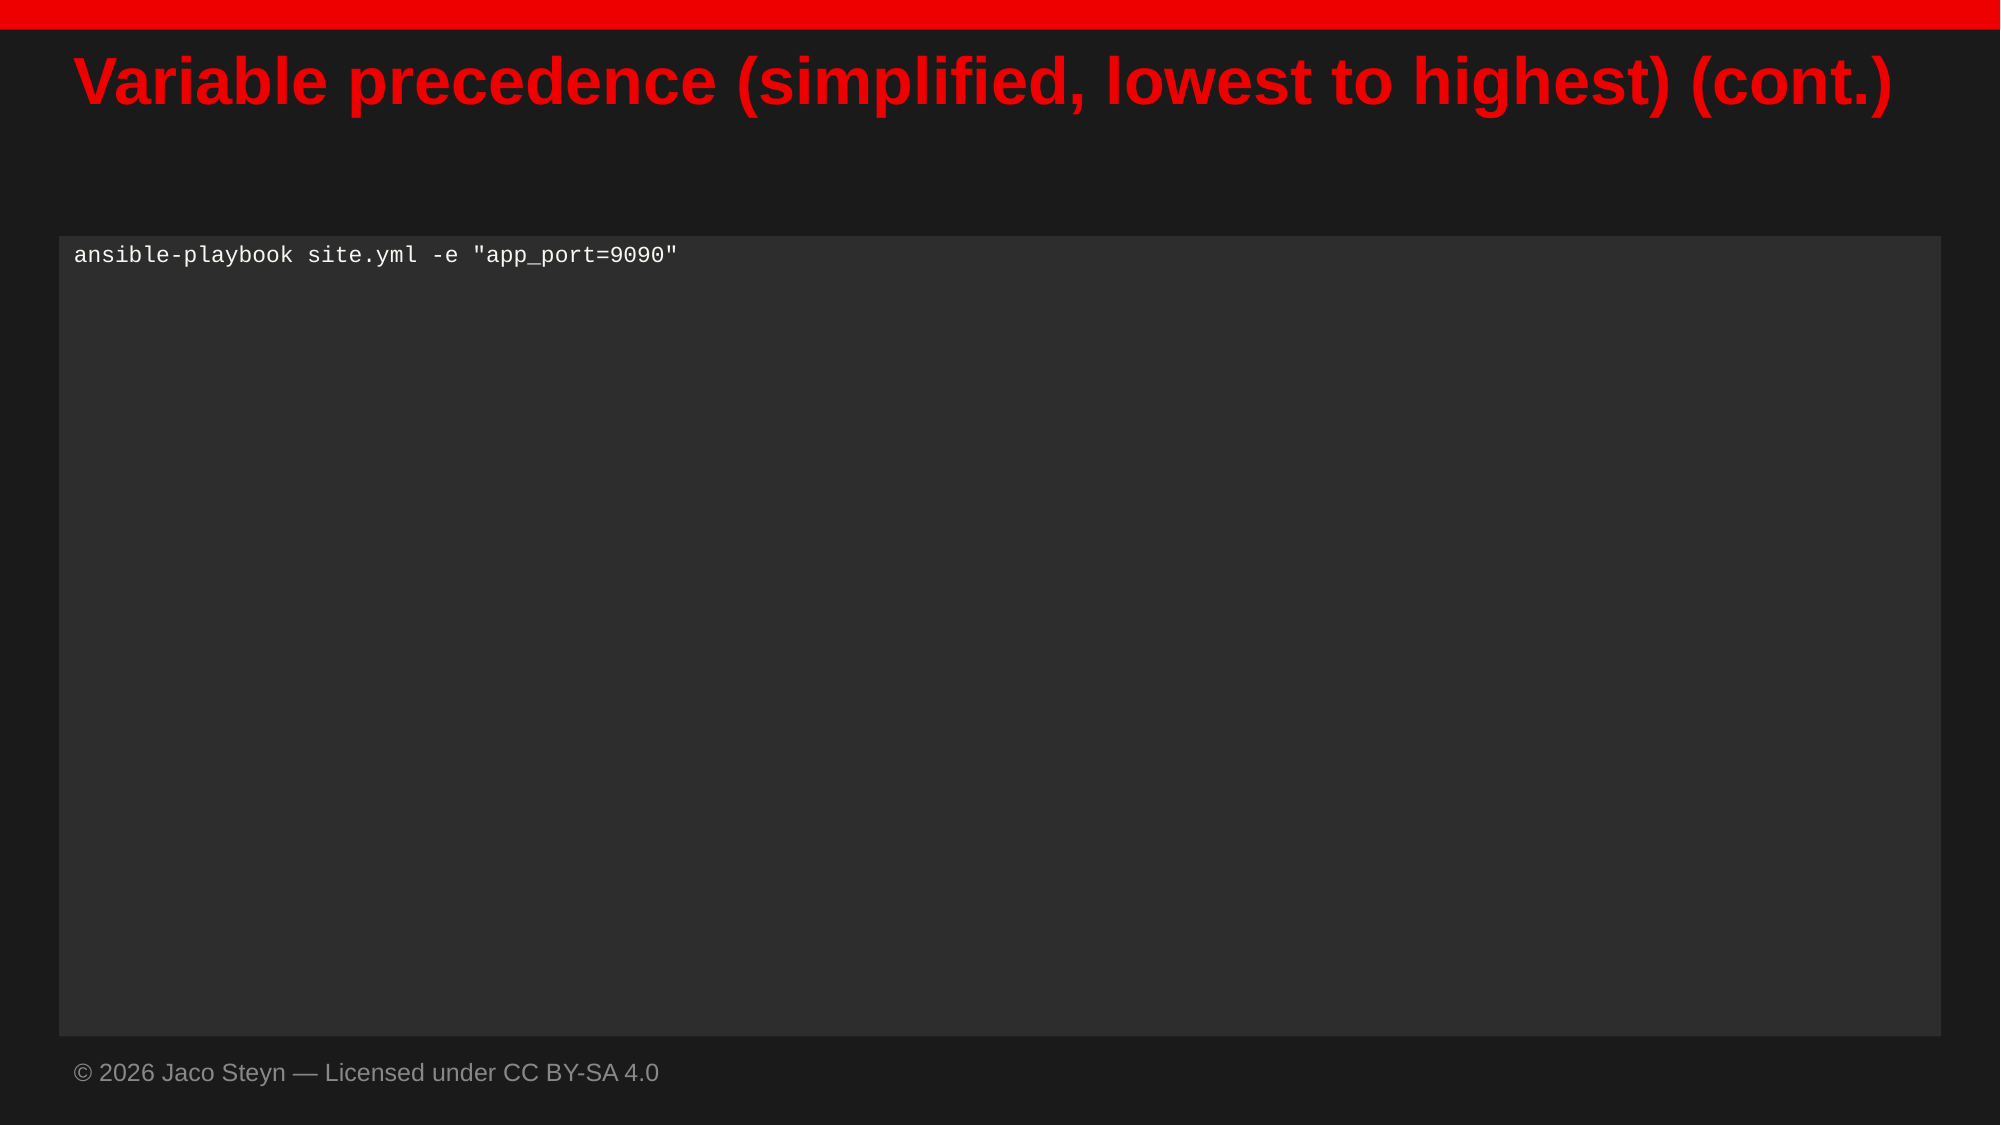

Variable precedence (simplified, lowest to highest) (cont.)
ansible-playbook site.yml -e "app_port=9090"
© 2026 Jaco Steyn — Licensed under CC BY-SA 4.0